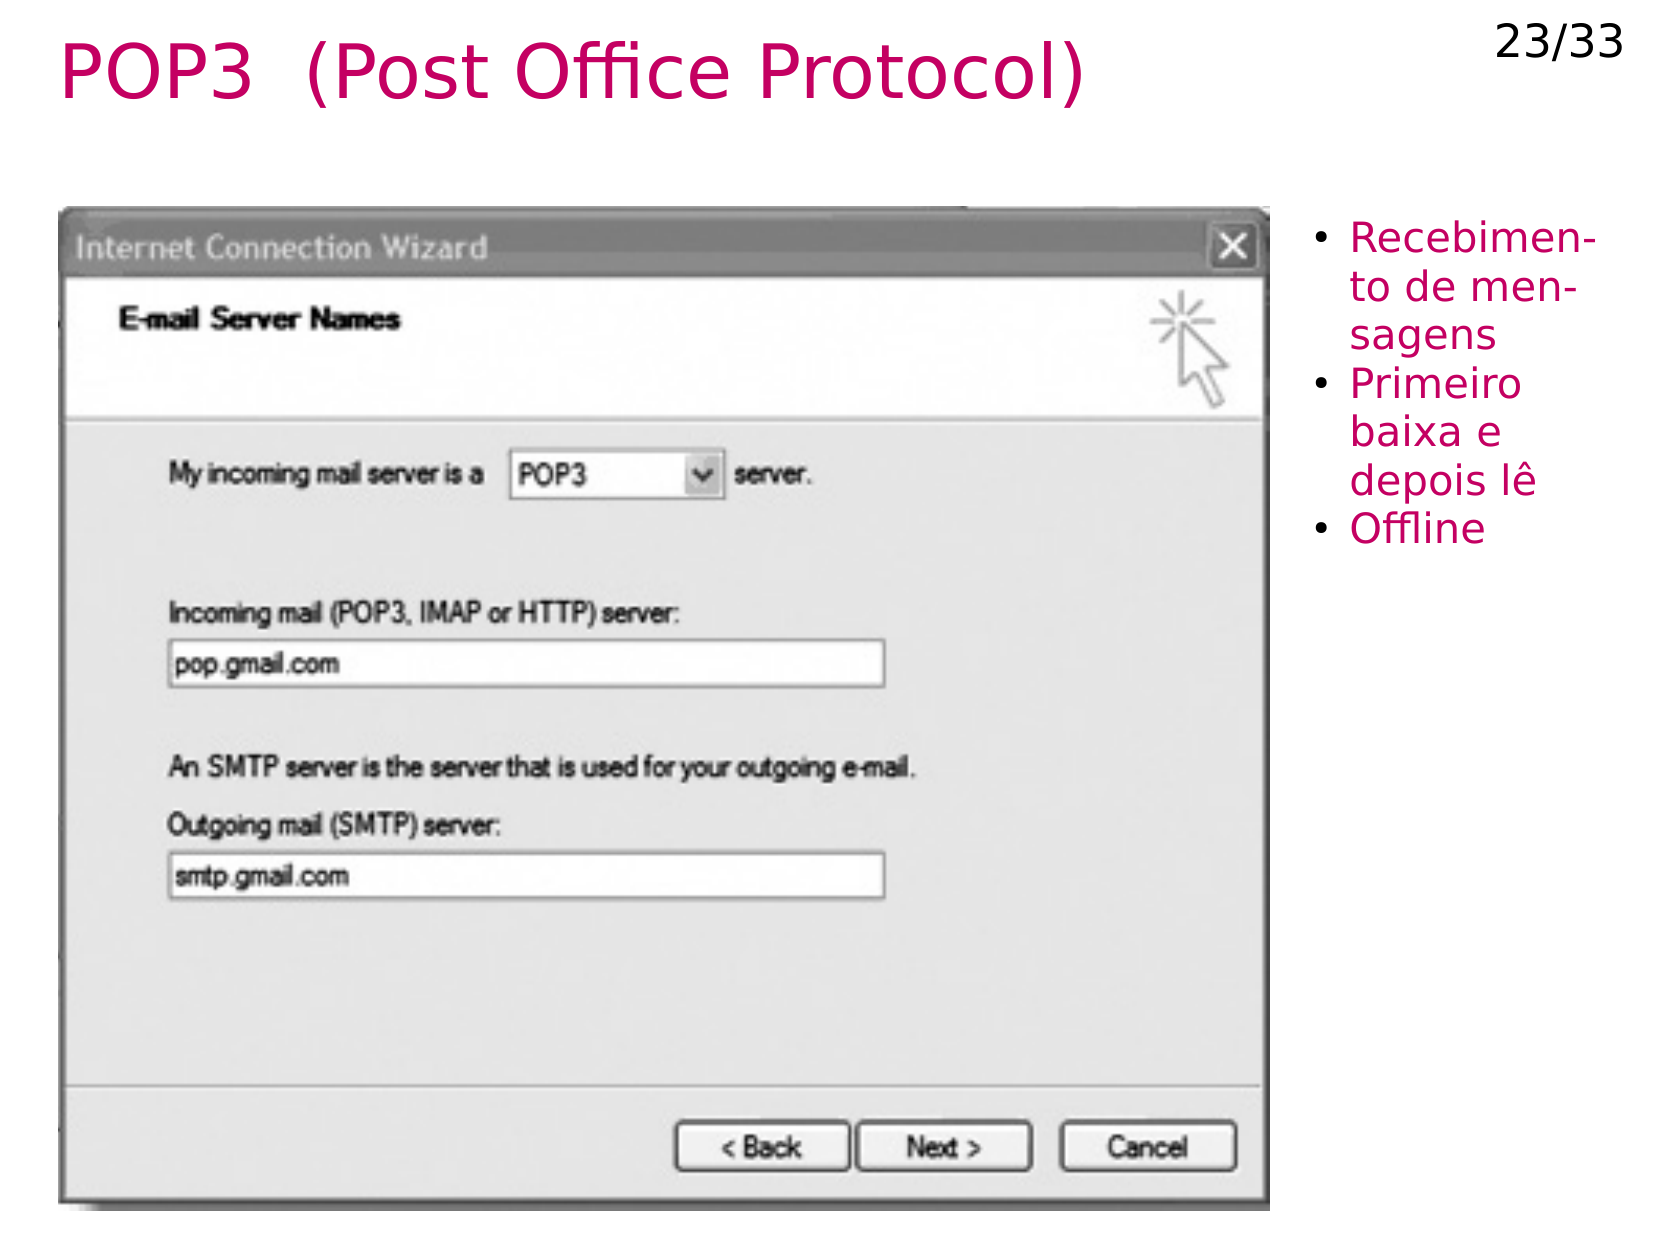

23
# POP3 (Post Office Protocol)
Recebimen-to de men-sagens
Primeiro baixa e depois lê
Offline